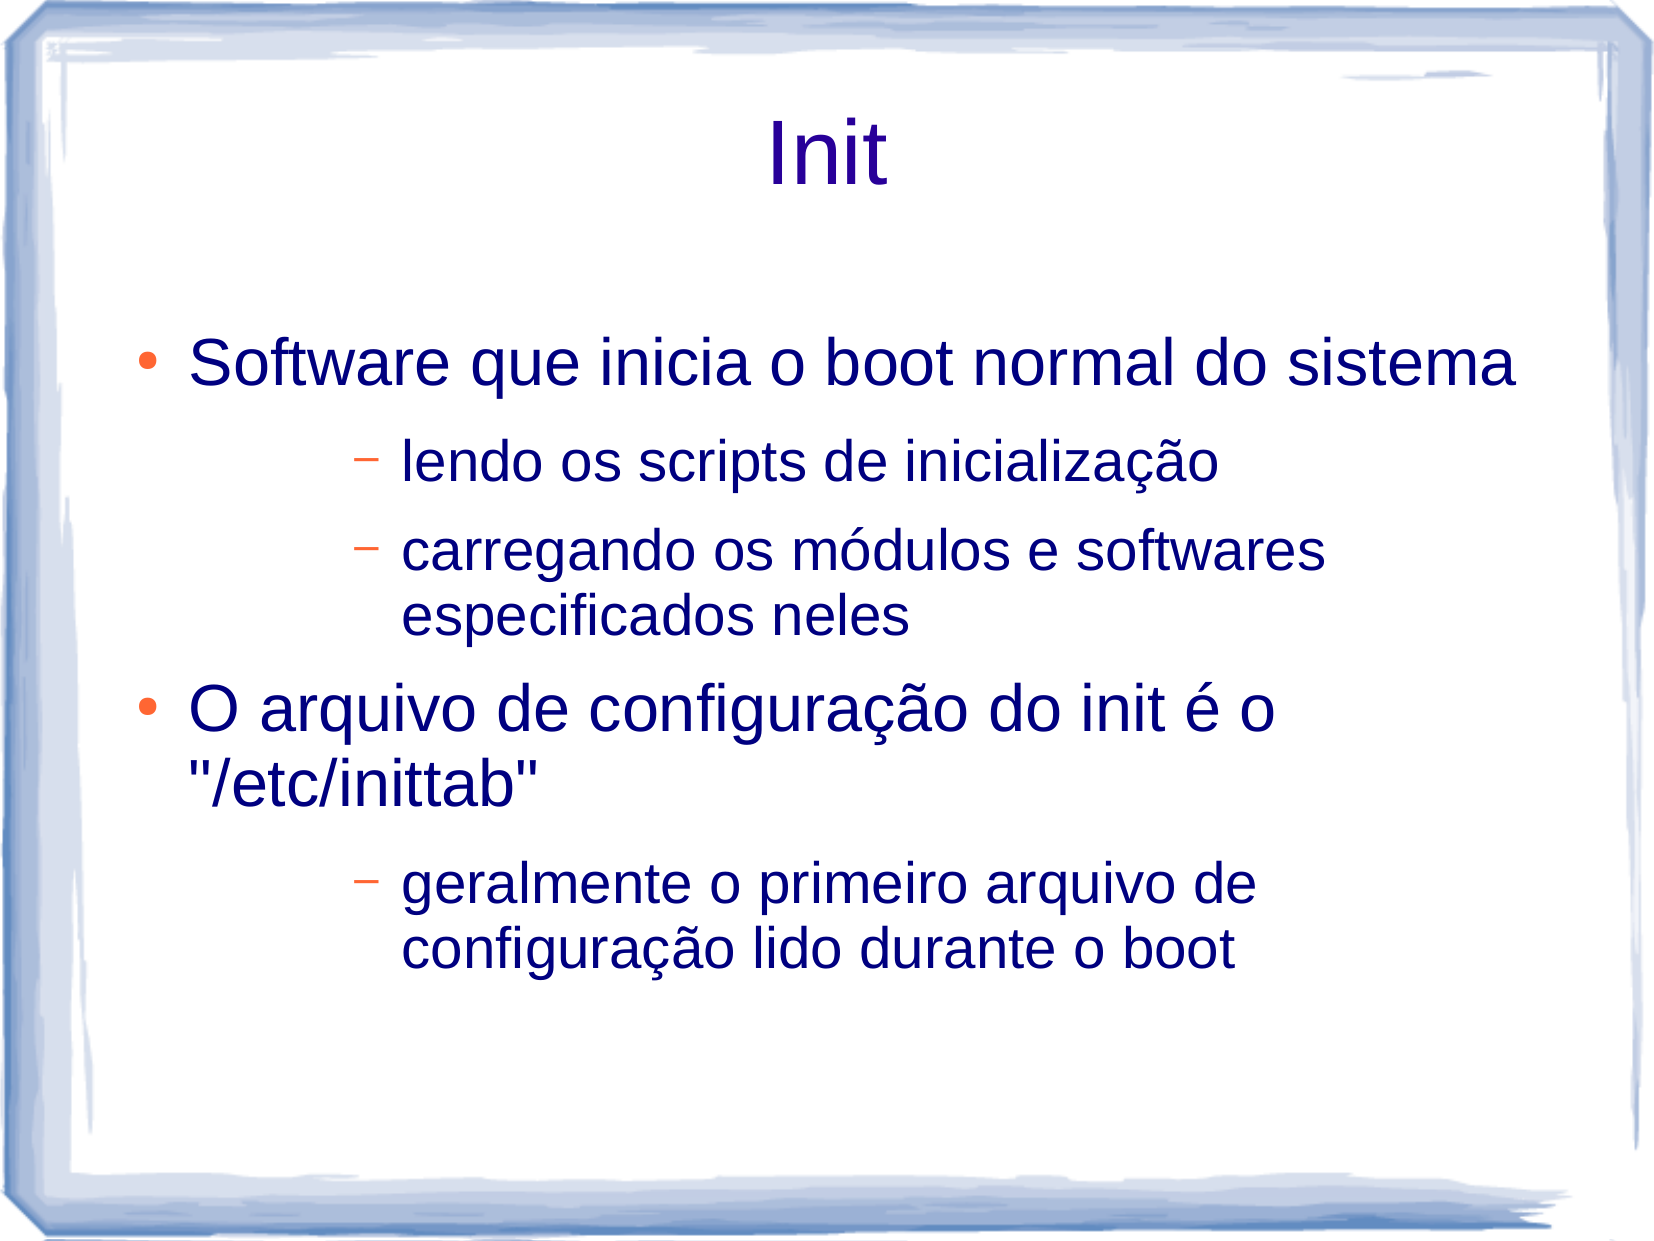

# Init
Software que inicia o boot normal do sistema
lendo os scripts de inicialização
carregando os módulos e softwares especificados neles
O arquivo de configuração do init é o "/etc/inittab"
geralmente o primeiro arquivo de configuração lido durante o boot